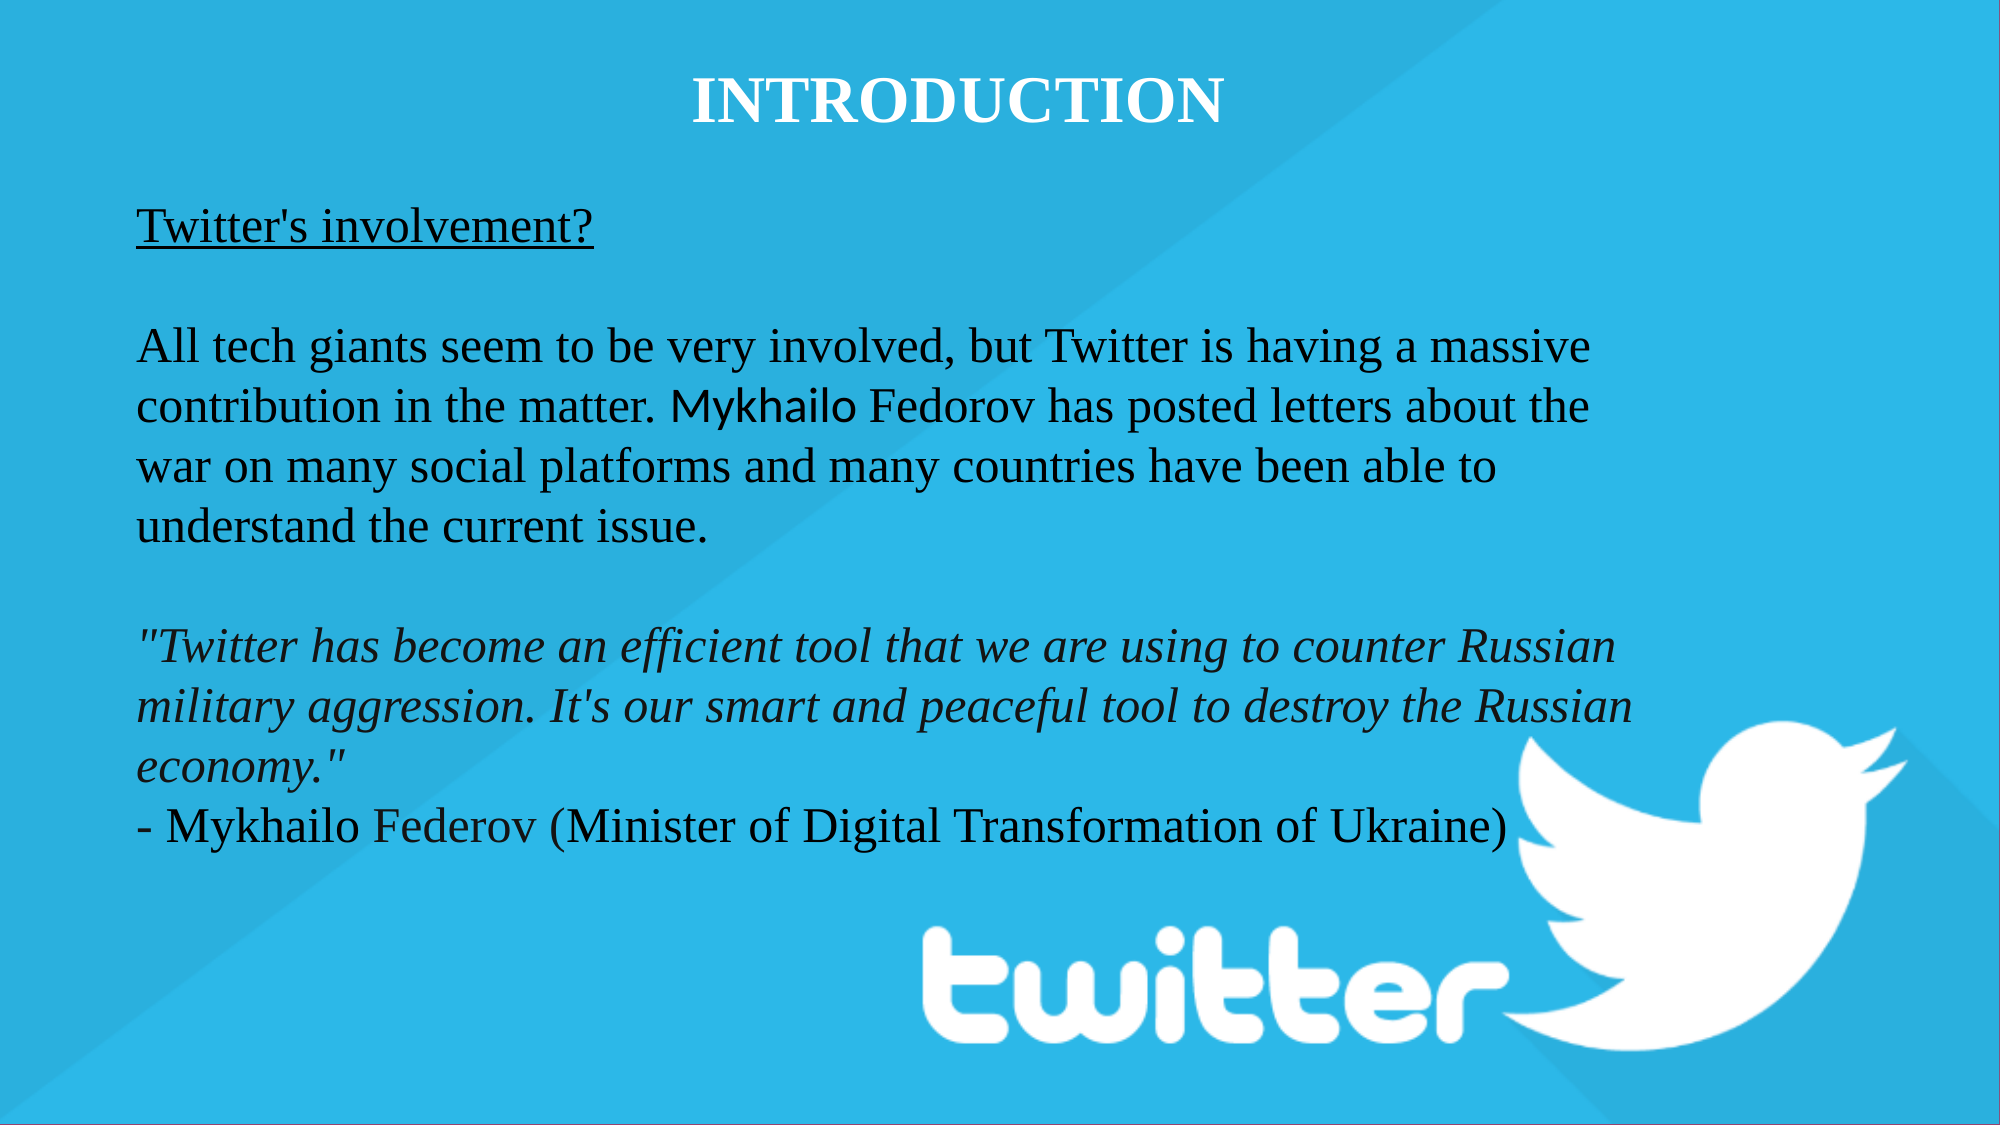

INTRODUCTION
Twitter's involvement?
All tech giants seem to be very involved, but Twitter is having a massive contribution in the matter. Mykhailo Fedorov has posted letters about the war on many social platforms and many countries have been able to understand the current issue.
"Twitter has become an efficient tool that we are using to counter Russian military aggression. It's our smart and peaceful tool to destroy the Russian economy."
- Mykhailo Federov (Minister of Digital Transformation of Ukraine)